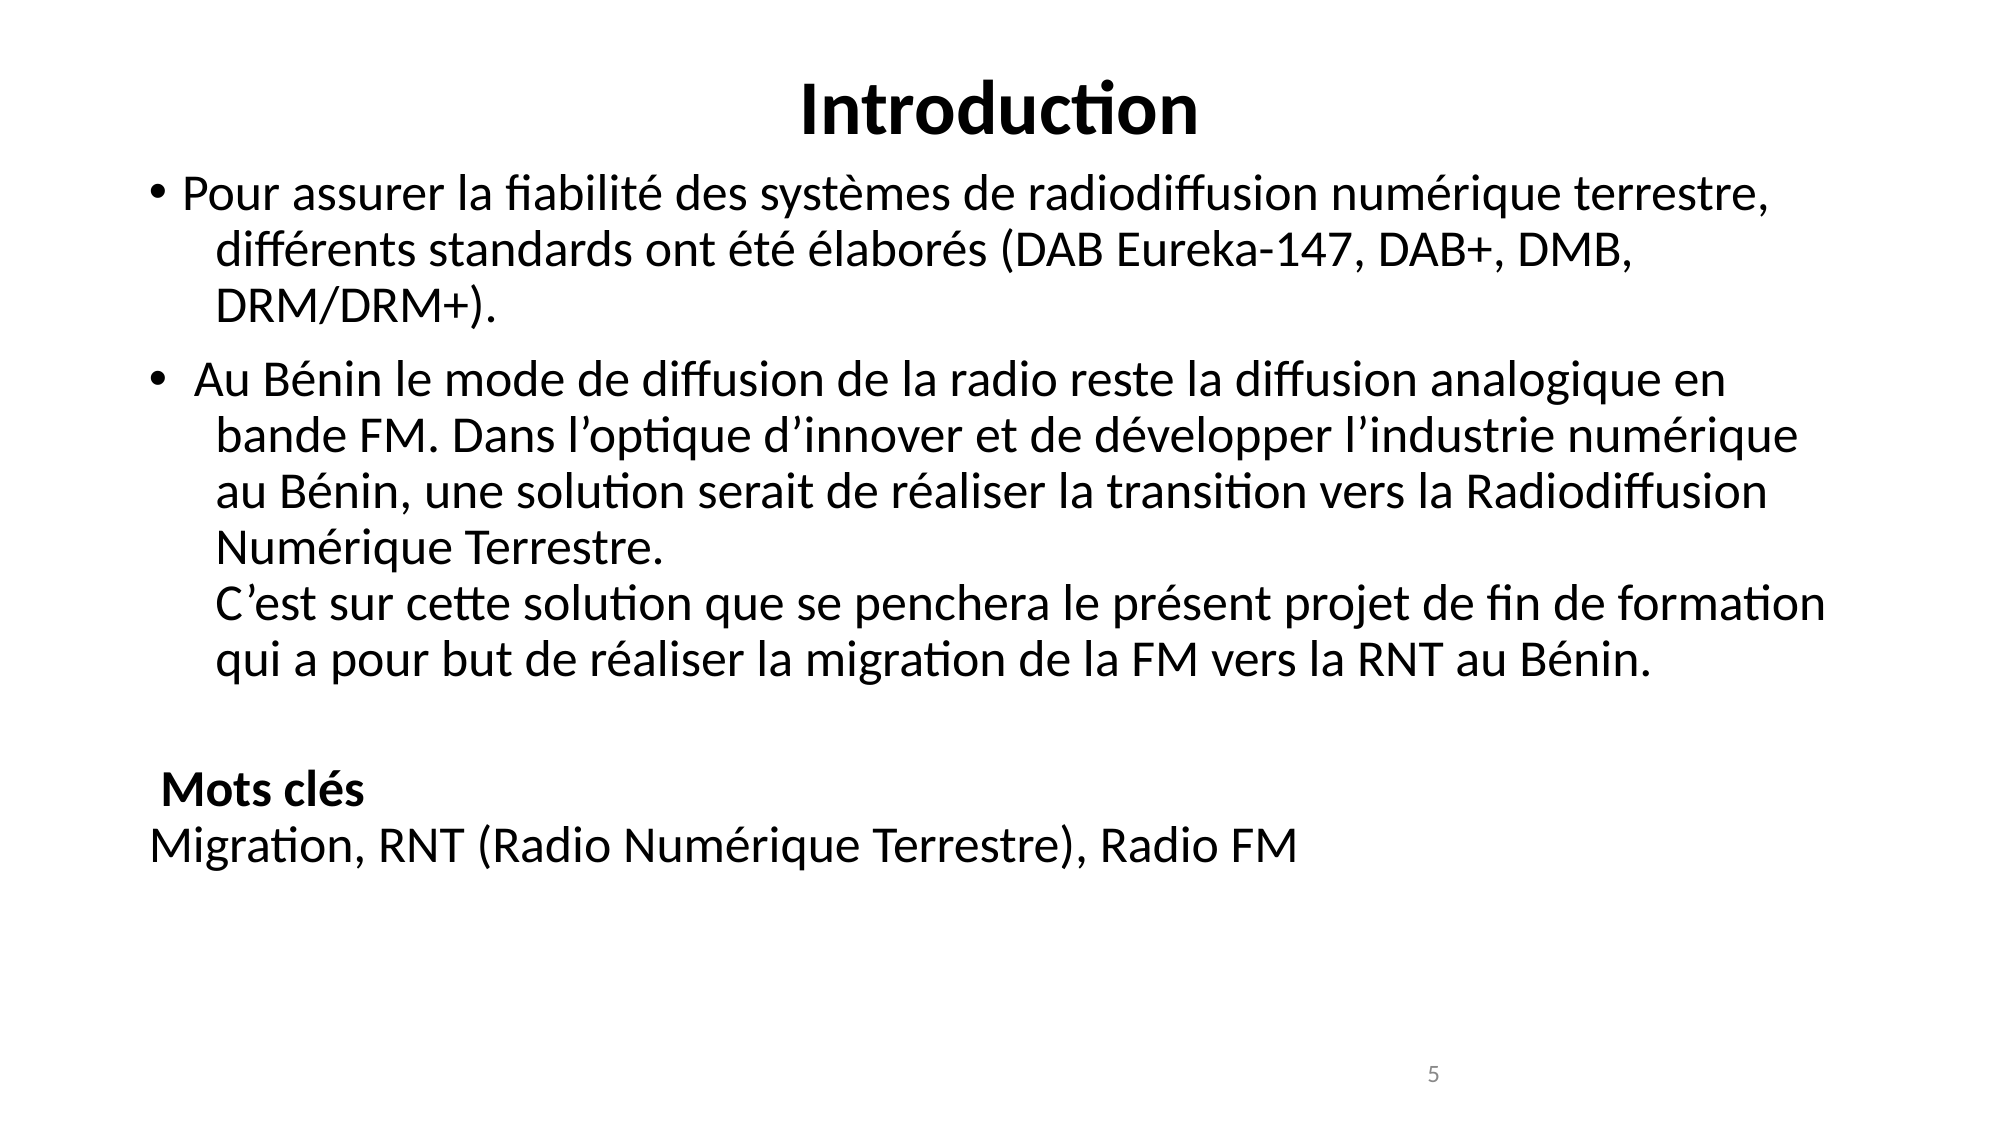

# Introduction
Pour assurer la fiabilité des systèmes de radiodiffusion numérique terrestre, différents standards ont été élaborés (DAB Eureka-147, DAB+, DMB, DRM/DRM+).
 Au Bénin le mode de diffusion de la radio reste la diffusion analogique en bande FM. Dans l’optique d’innover et de développer l’industrie numérique au Bénin, une solution serait de réaliser la transition vers la Radiodiffusion Numérique Terrestre.
C’est sur cette solution que se penchera le présent projet de fin de formation qui a pour but de réaliser la migration de la FM vers la RNT au Bénin.
 Mots clés
Migration, RNT (Radio Numérique Terrestre), Radio FM